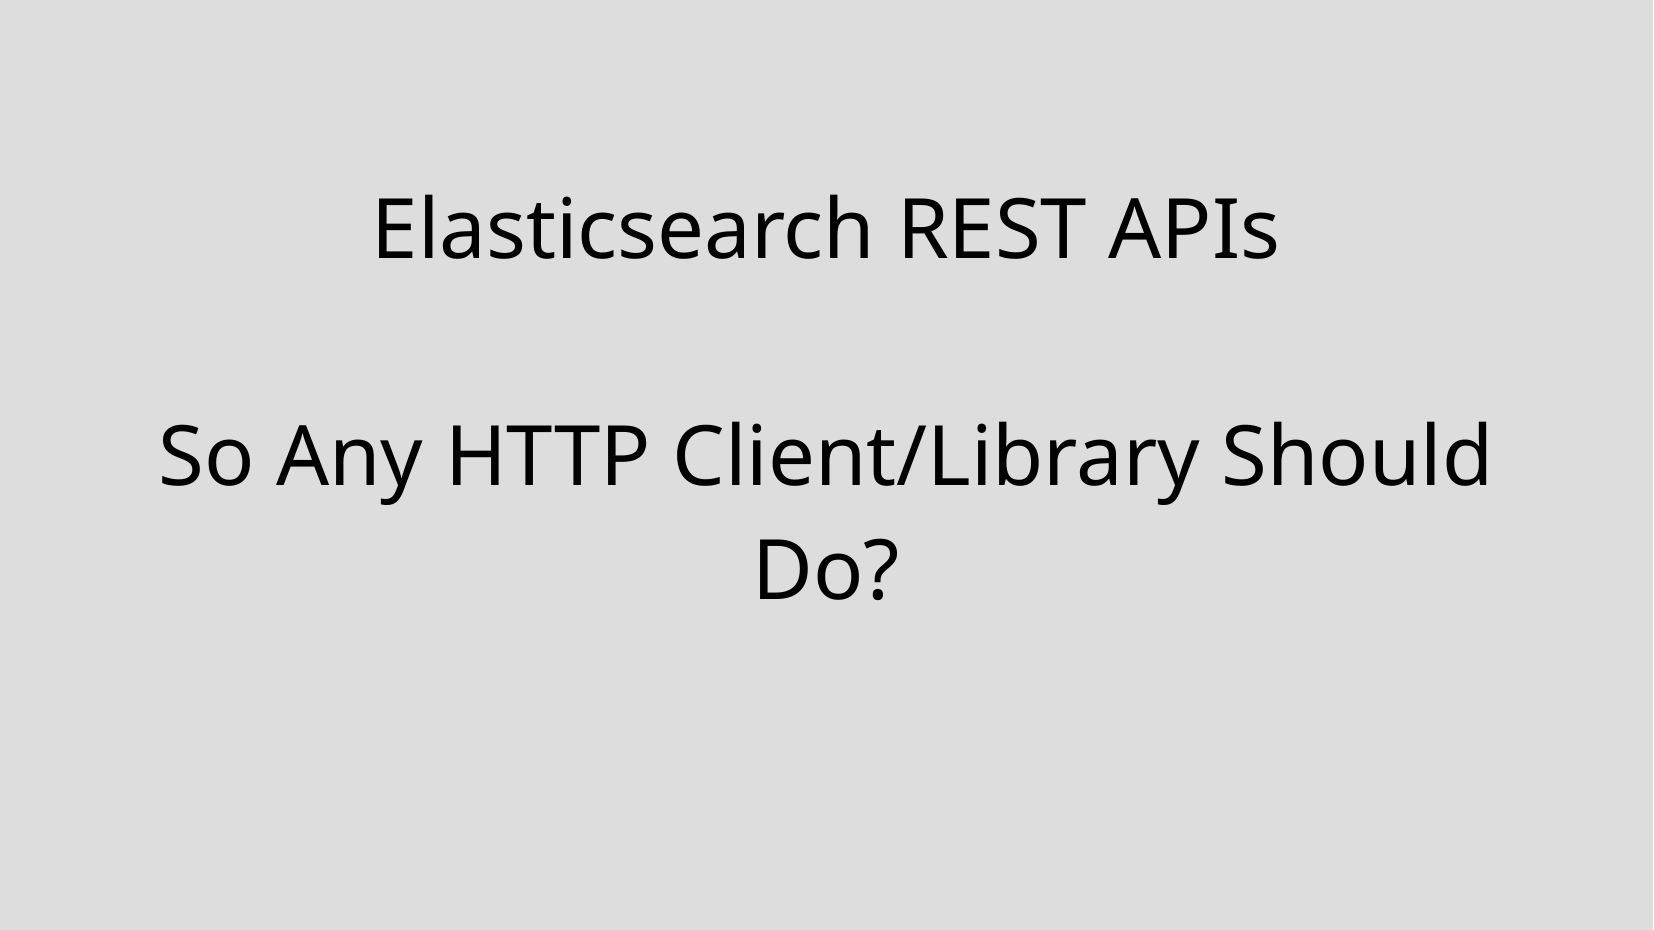

# Elasticsearch REST APIs
So Any HTTP Client/Library Should Do?